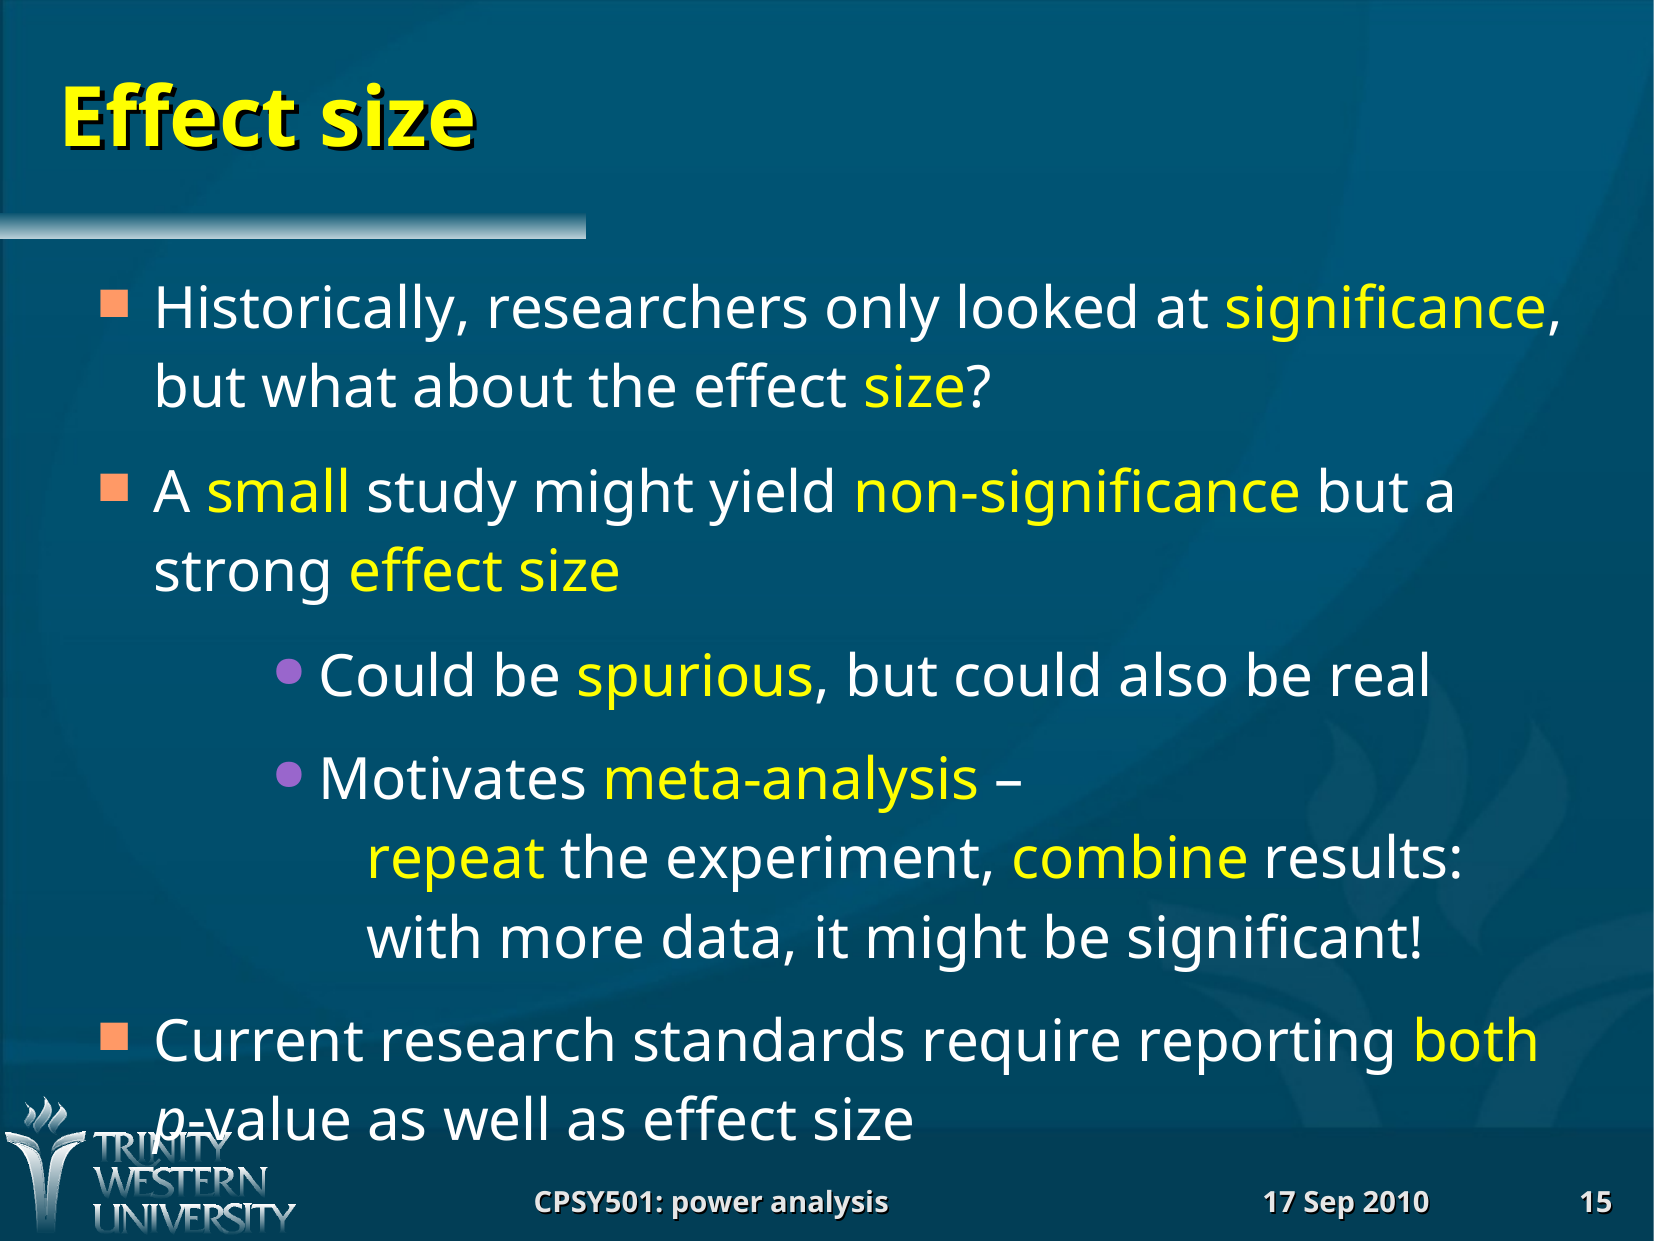

# Effect size
Historically, researchers only looked at significance, but what about the effect size?
A small study might yield non-significance but a strong effect size
Could be spurious, but could also be real
Motivates meta-analysis –
repeat the experiment, combine results: with more data, it might be significant!
Current research standards require reporting both p-value as well as effect size
CPSY501: power analysis
17 Sep 2010
15